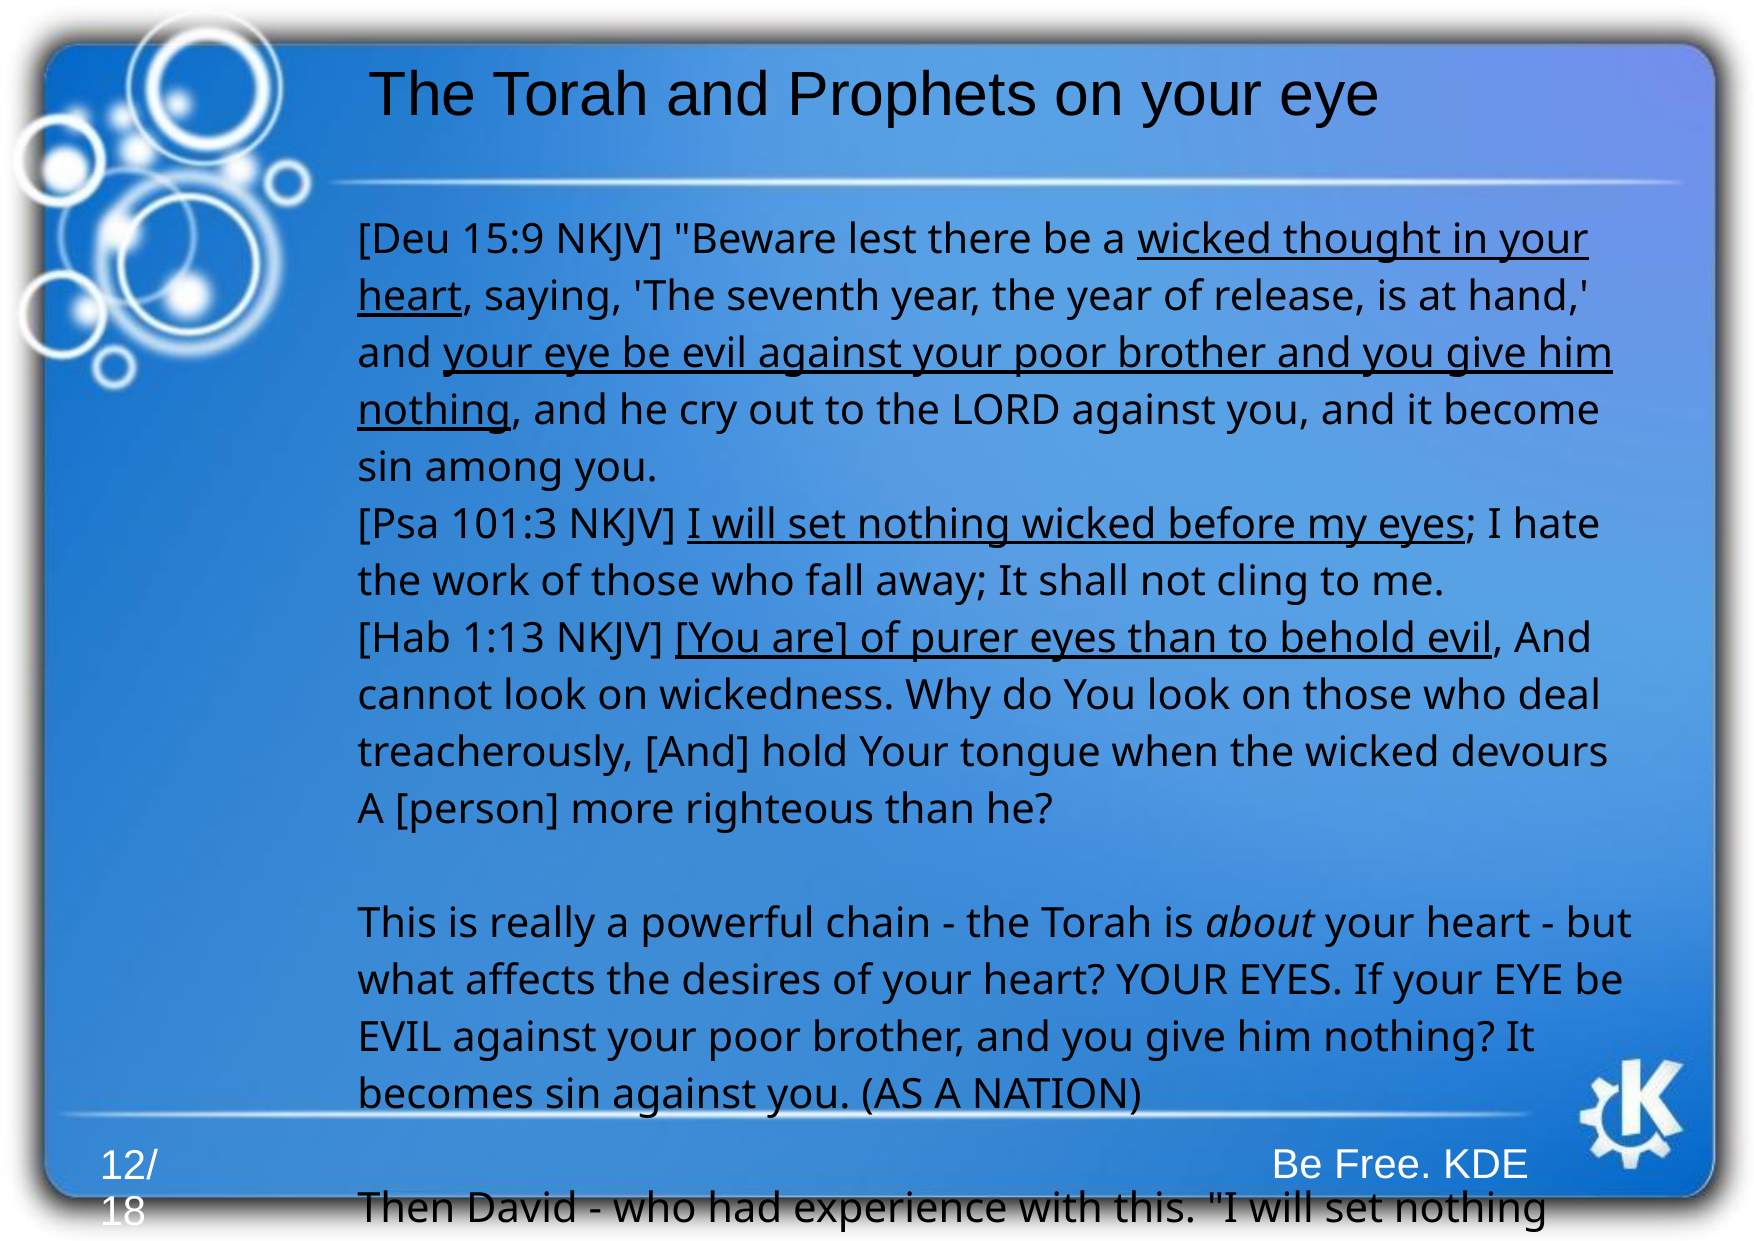

The Torah and Prophets on your eye
[Deu 15:9 NKJV] "Beware lest there be a wicked thought in your heart, saying, 'The seventh year, the year of release, is at hand,' and your eye be evil against your poor brother and you give him nothing, and he cry out to the LORD against you, and it become sin among you.
[Psa 101:3 NKJV] I will set nothing wicked before my eyes; I hate the work of those who fall away; It shall not cling to me.
[Hab 1:13 NKJV] [You are] of purer eyes than to behold evil, And cannot look on wickedness. Why do You look on those who deal treacherously, [And] hold Your tongue when the wicked devours A [person] more righteous than he?
This is really a powerful chain - the Torah is about your heart - but what affects the desires of your heart? YOUR EYES. If your EYE be EVIL against your poor brother, and you give him nothing? It becomes sin against you. (AS A NATION)
Then David - who had experience with this. "I will set nothing wicked before my eyes." If we want power over the desires of the heart, we need a stronger filter over our eyes. (and ears) We like Father should not want to observe evil!